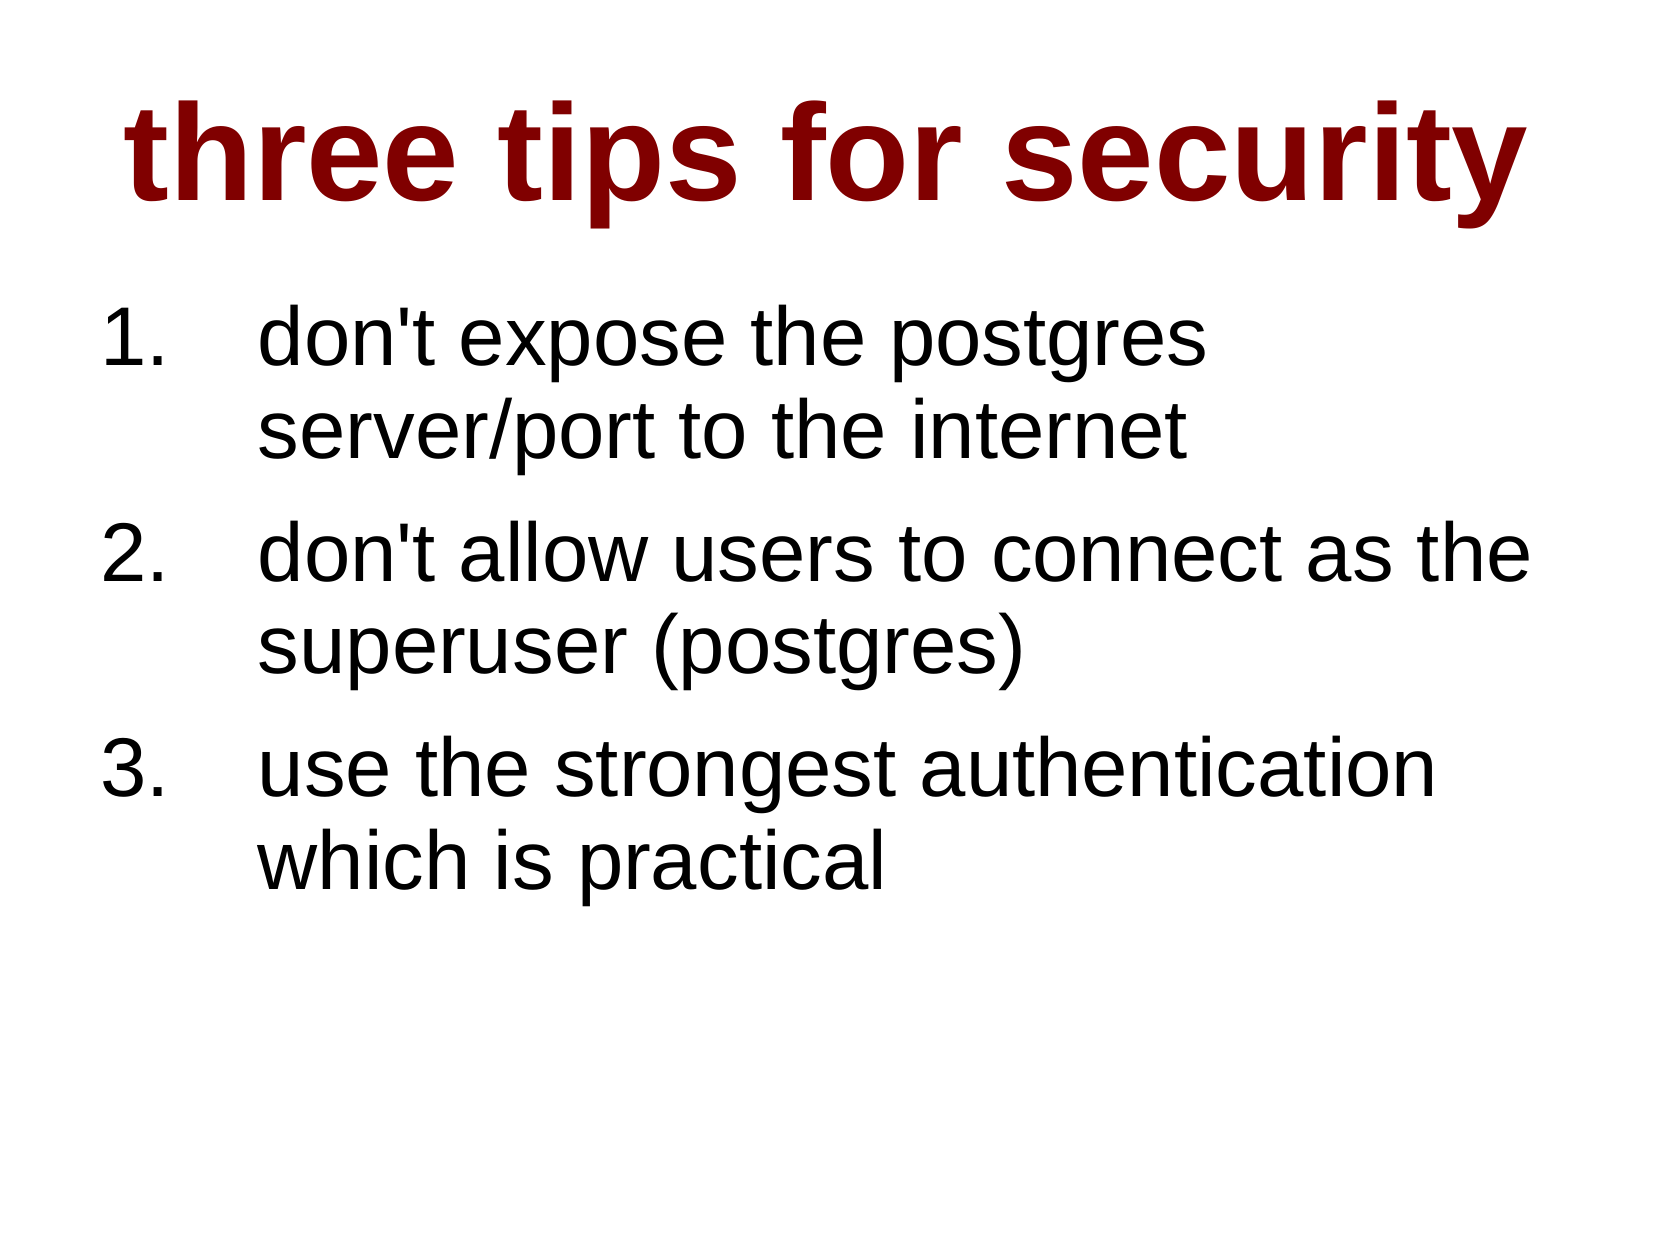

# three tips for security
don't expose the postgres server/port to the internet
don't allow users to connect as the superuser (postgres)
use the strongest authentication which is practical